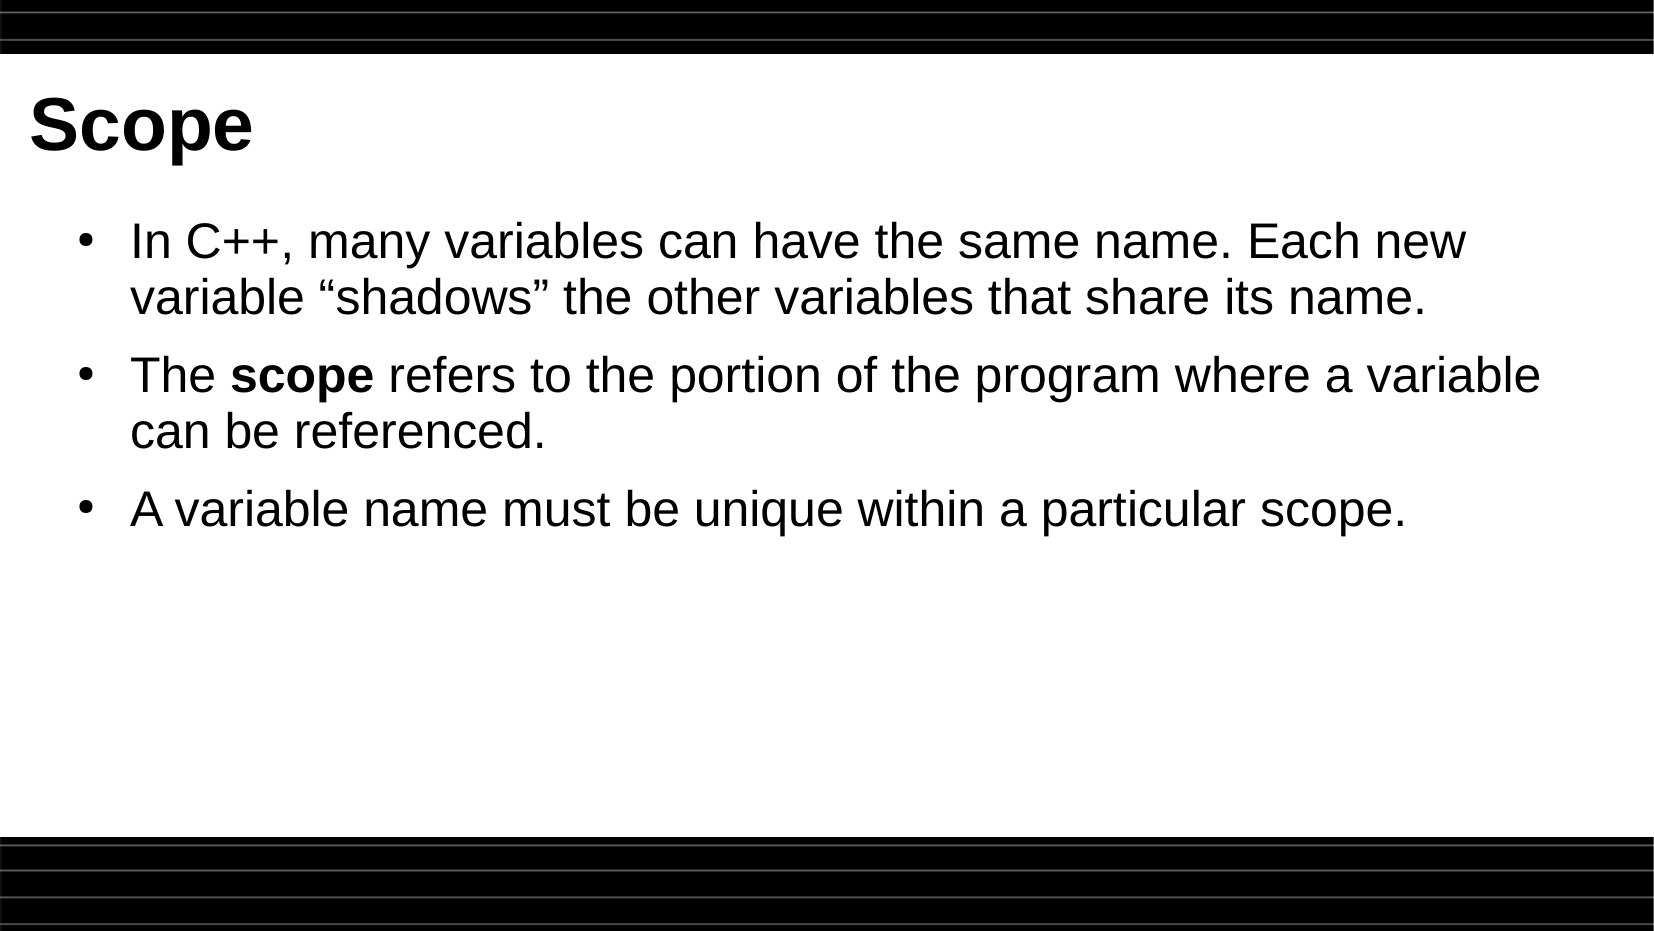

Scope
# In C++, many variables can have the same name. Each new variable “shadows” the other variables that share its name.
The scope refers to the portion of the program where a variable can be referenced.
A variable name must be unique within a particular scope.